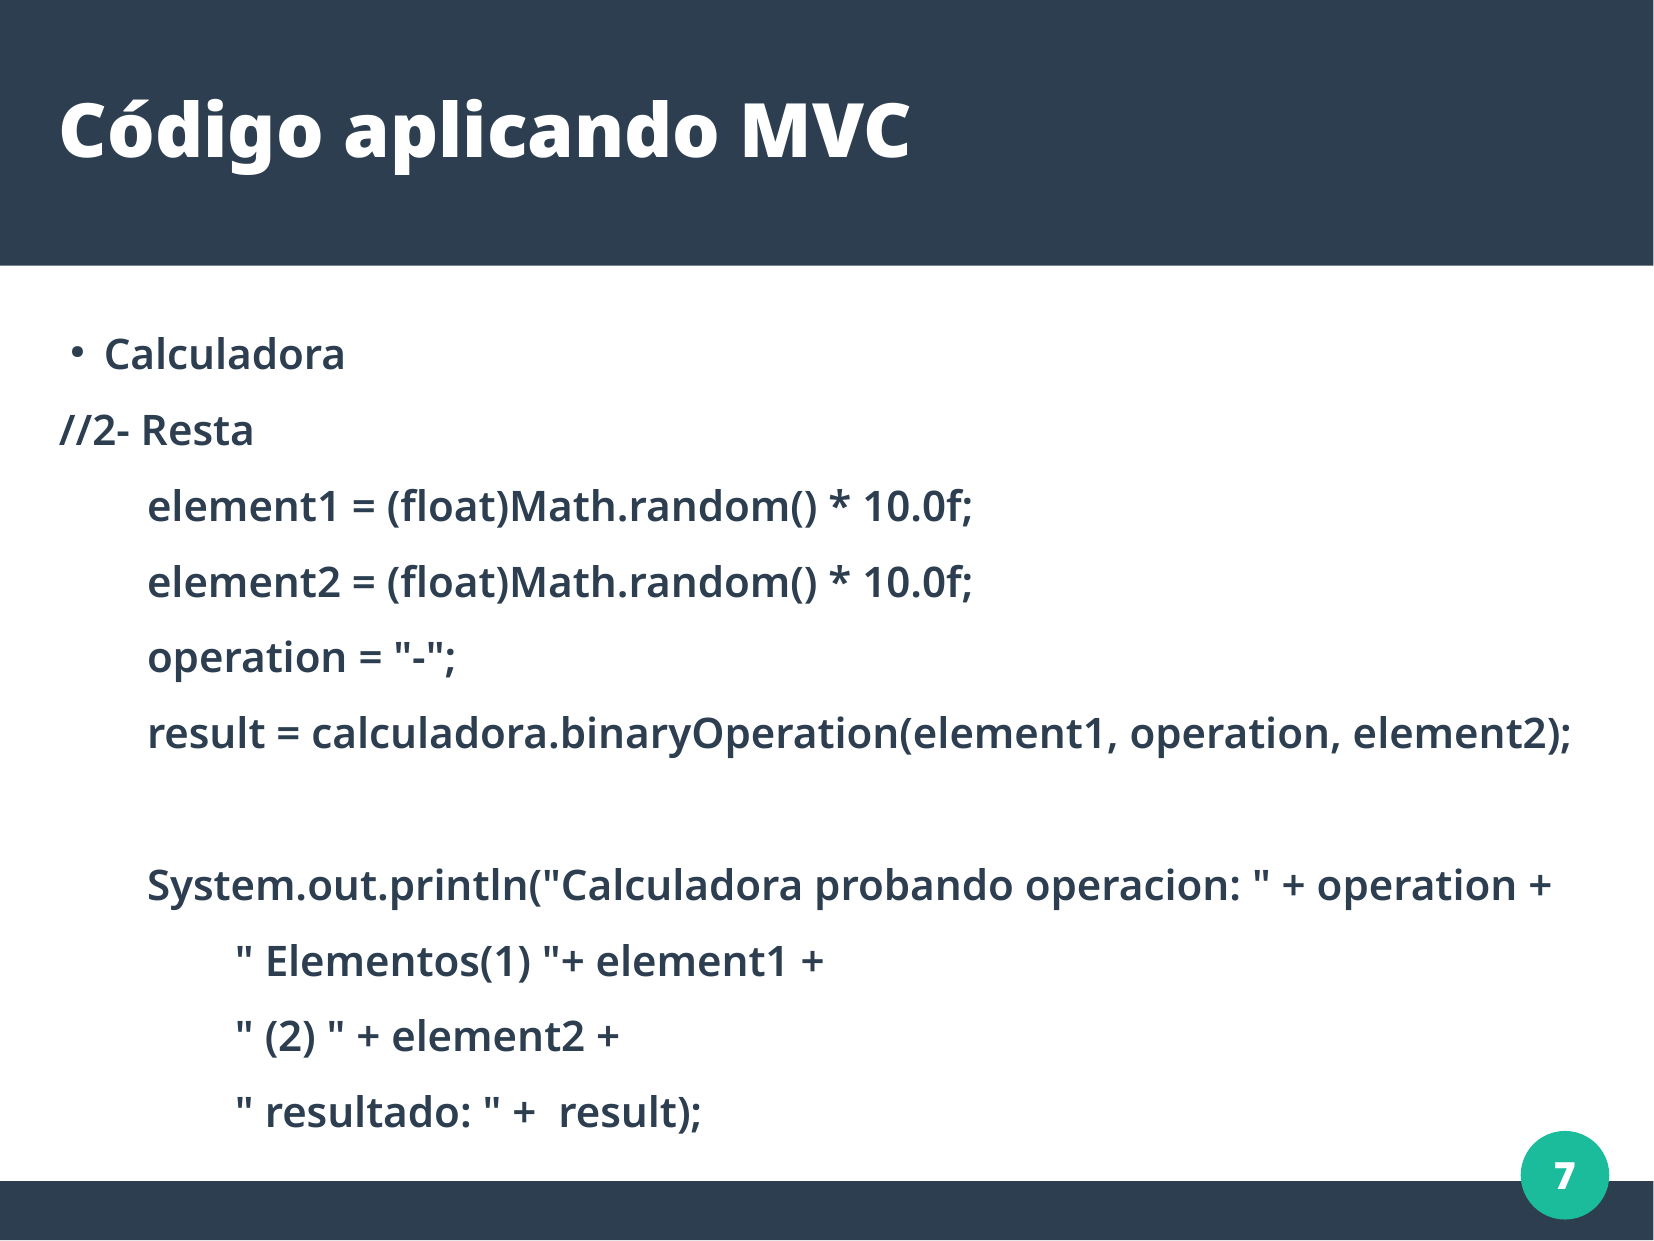

# Código aplicando MVC
Calculadora
//2- Resta
 element1 = (float)Math.random() * 10.0f;
 element2 = (float)Math.random() * 10.0f;
 operation = "-";
 result = calculadora.binaryOperation(element1, operation, element2);
 System.out.println("Calculadora probando operacion: " + operation +
 " Elementos(1) "+ element1 +
 " (2) " + element2 +
 " resultado: " + result);
7